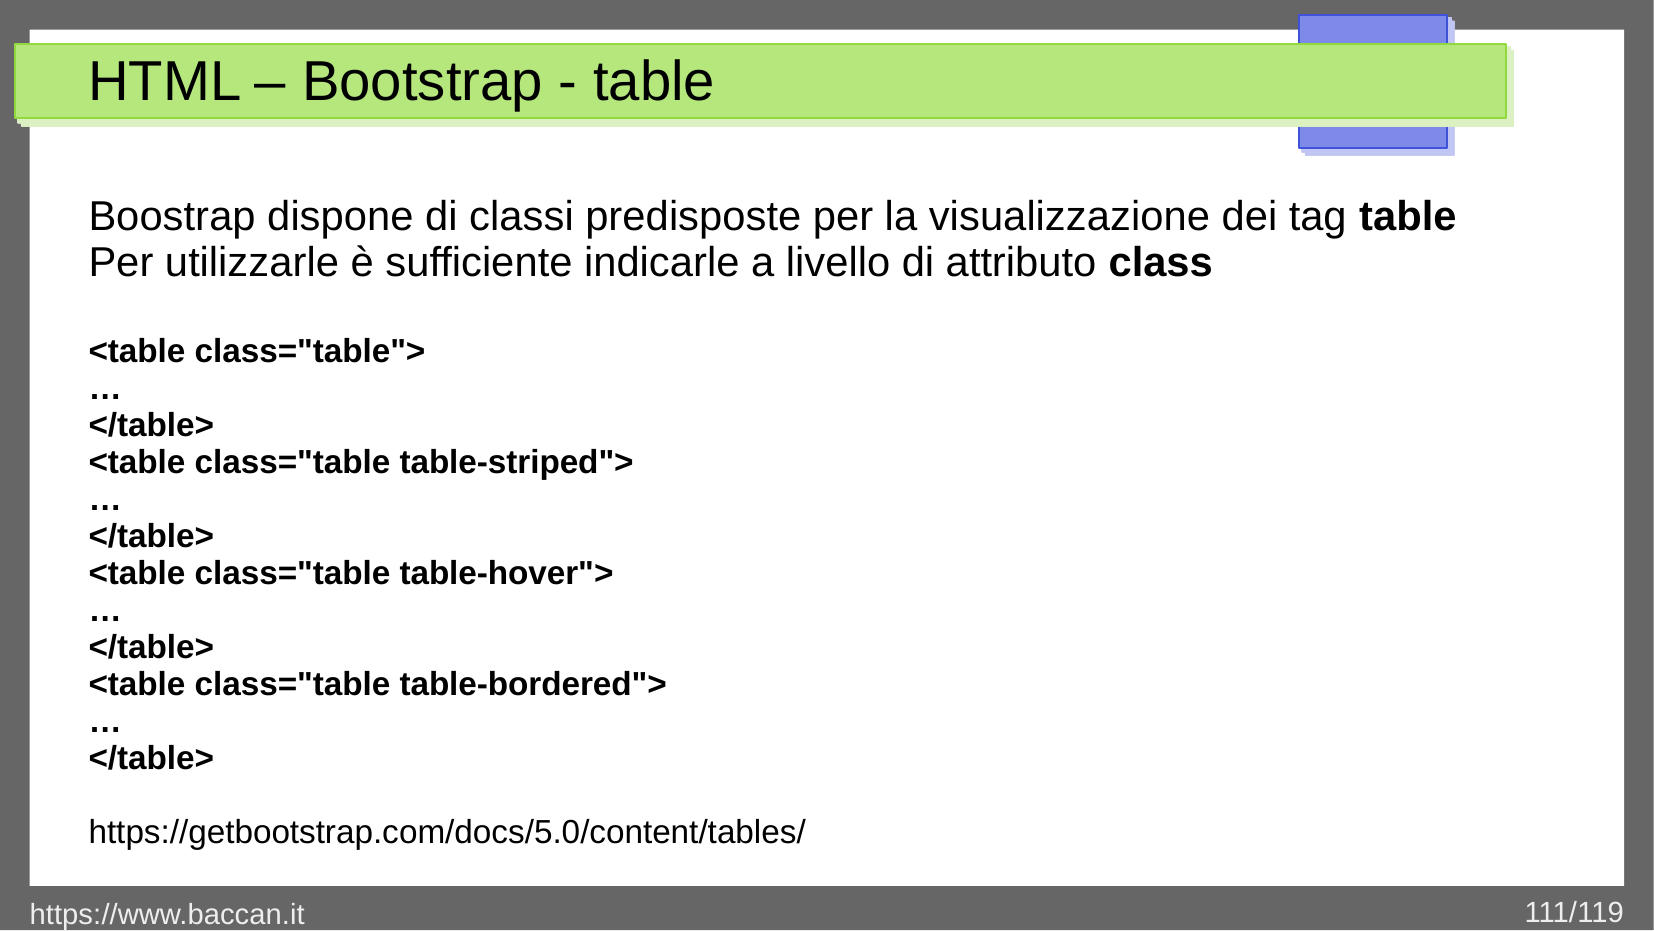

# HTML – Bootstrap - table
Boostrap dispone di classi predisposte per la visualizzazione dei tag table
Per utilizzarle è sufficiente indicarle a livello di attributo class
<table class="table">
…
</table>
<table class="table table-striped">
…
</table>
<table class="table table-hover">
…
</table>
<table class="table table-bordered">
…
</table>
https://getbootstrap.com/docs/5.0/content/tables/
111
https://www.baccan.it